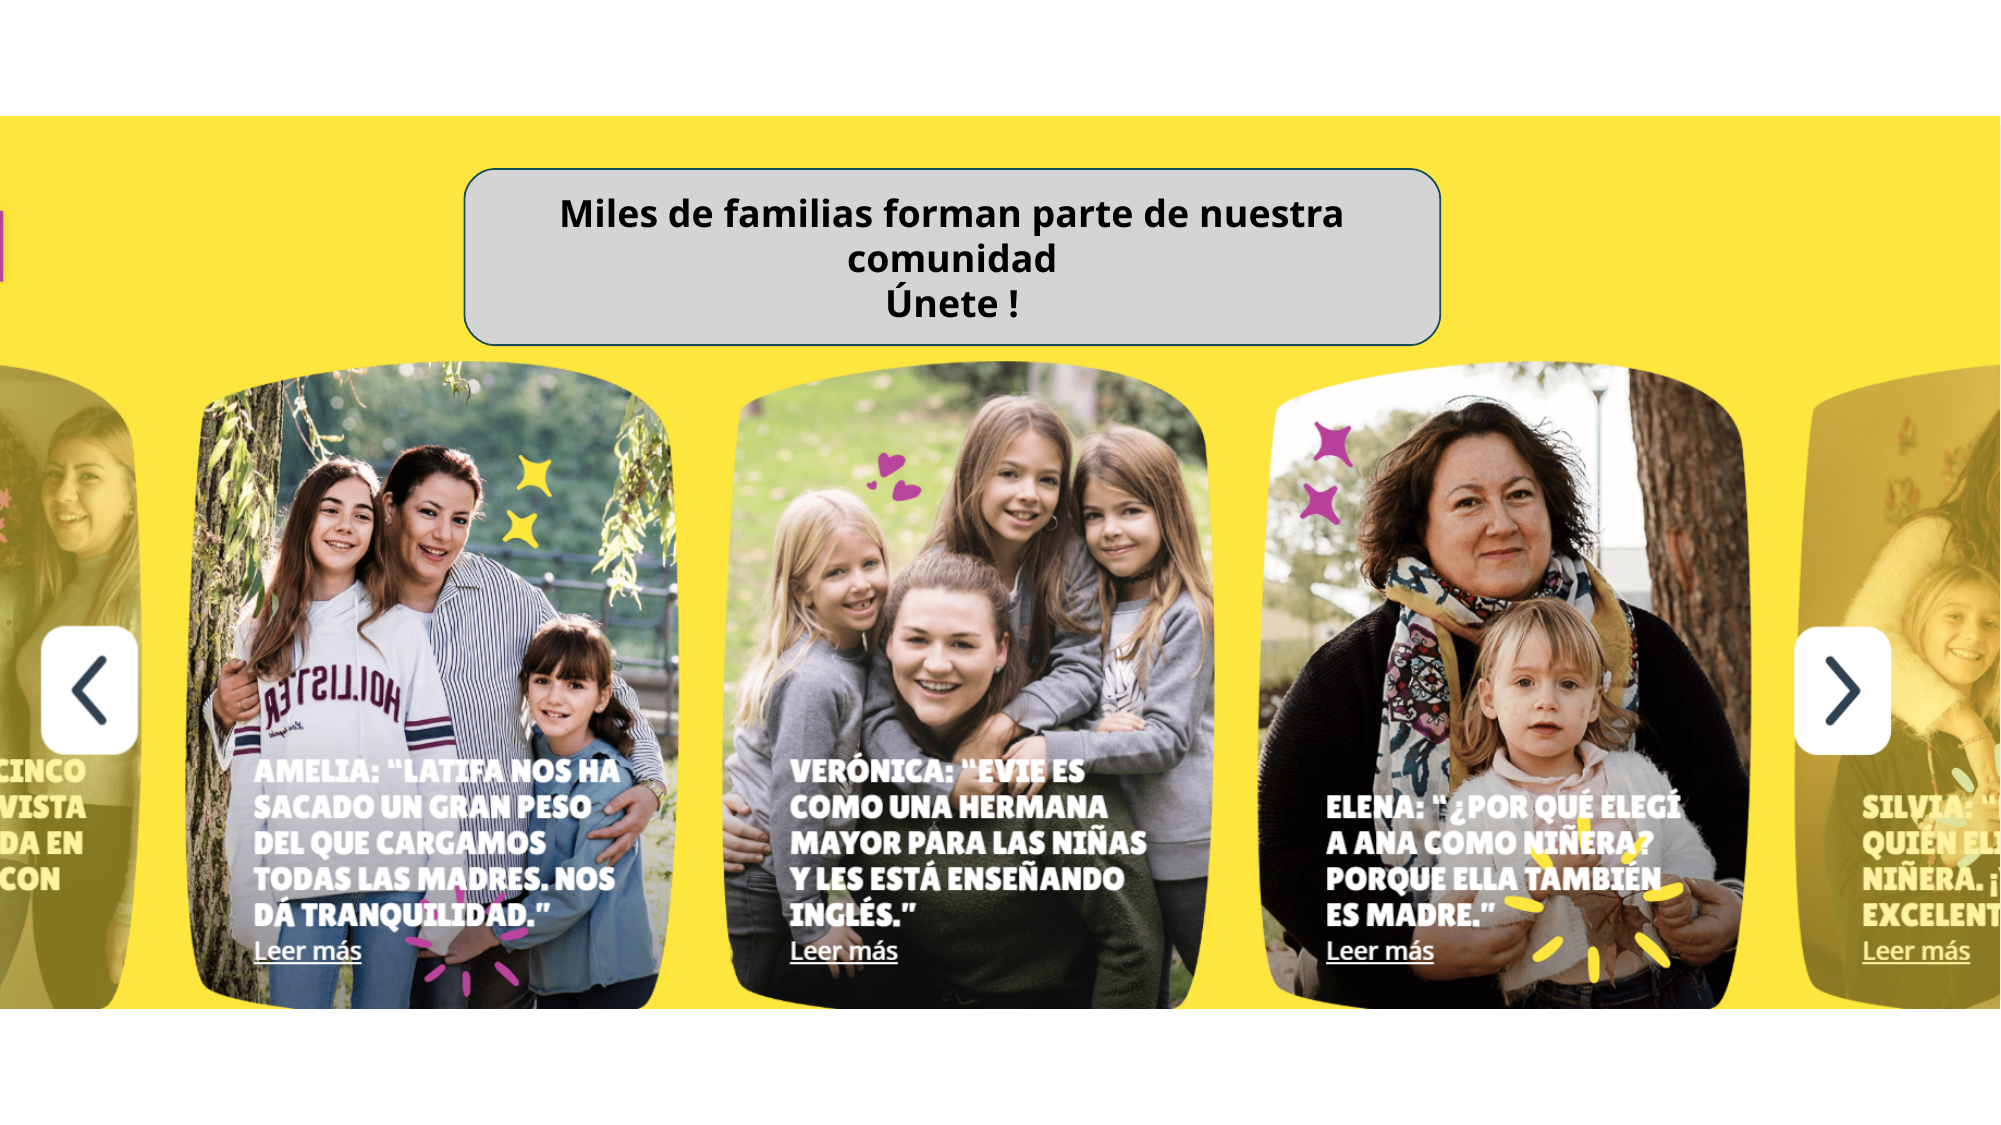

Miles de familias forman parte de nuestra comunidad
Únete !
QS